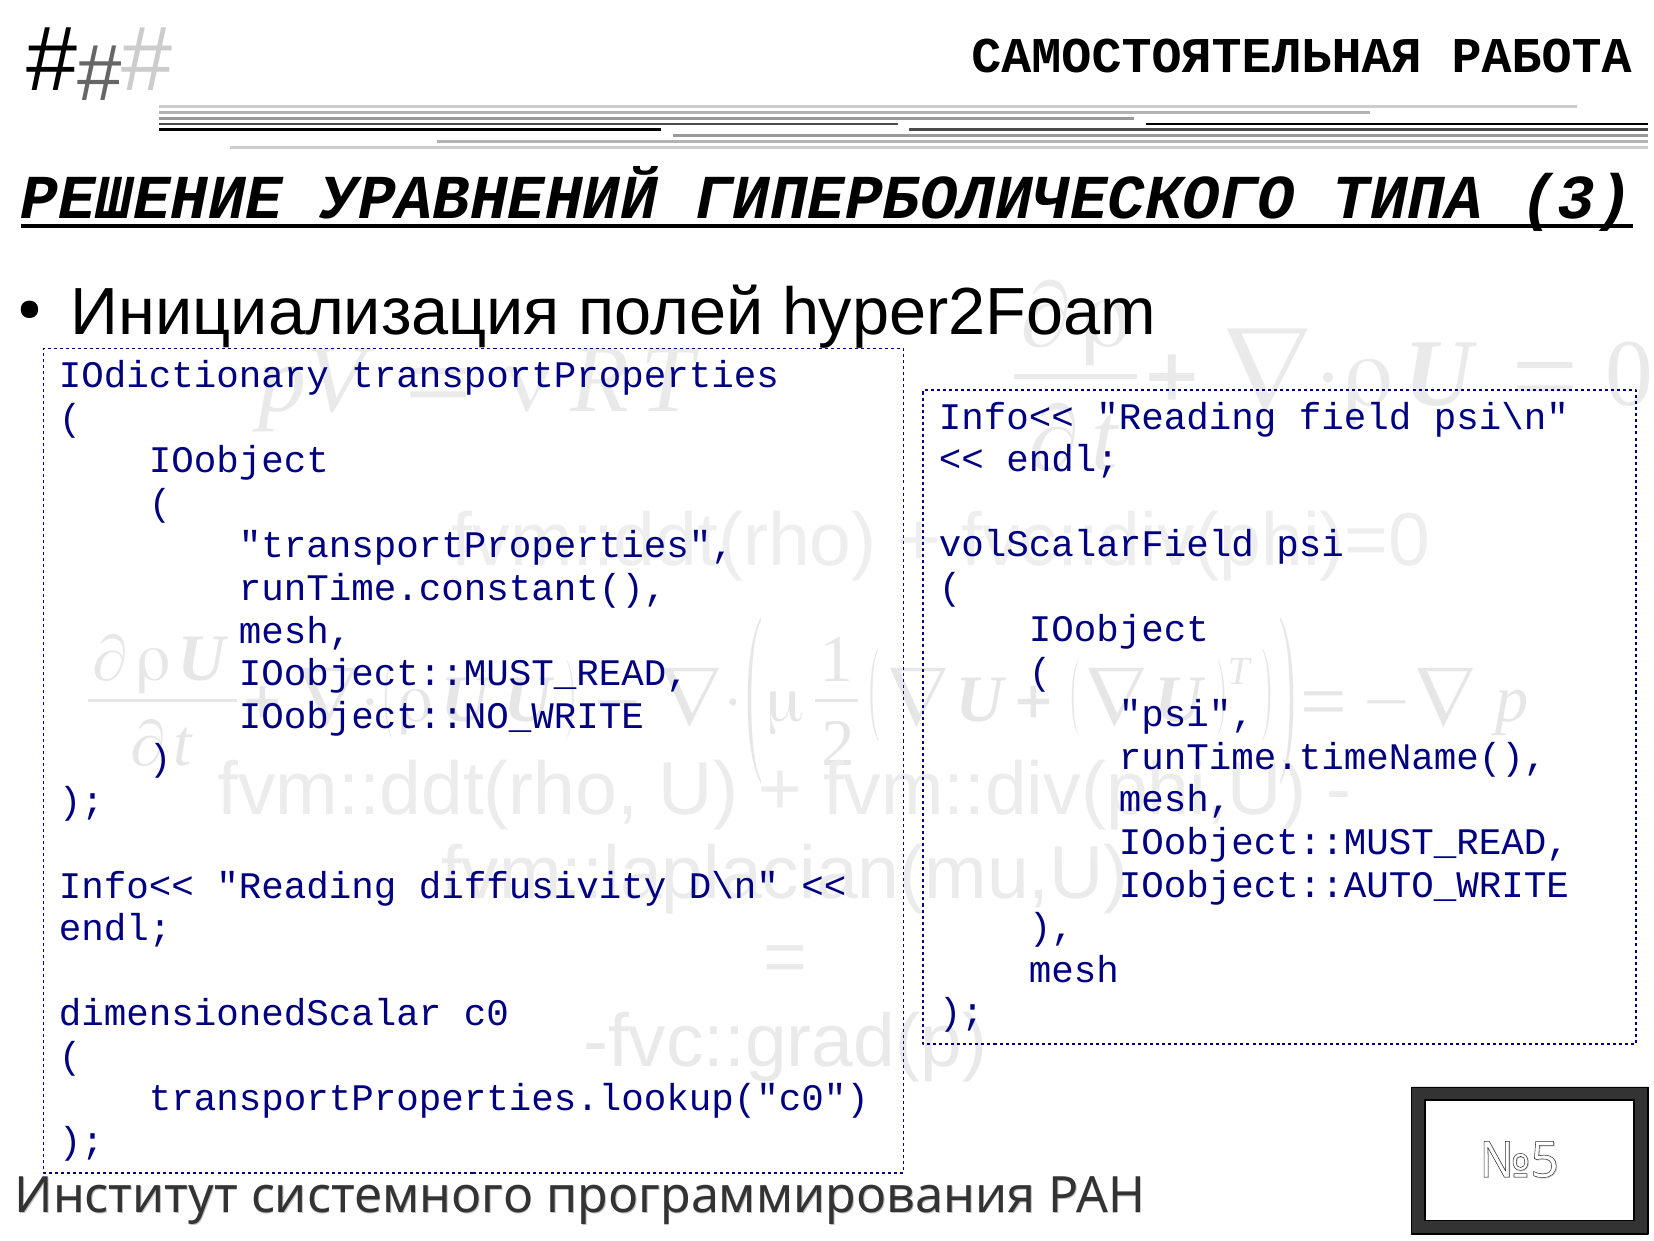

# РЕШЕНИЕ УРАВНЕНИЙ ГИПЕРБОЛИЧЕСКОГО ТИПА (3)
Инициализация полей hyper2Foam
IOdictionary transportProperties
(
 IOobject
 (
 "transportProperties",
 runTime.constant(),
 mesh,
 IOobject::MUST_READ,
 IOobject::NO_WRITE
 )
);
Info<< "Reading diffusivity D\n" << endl;
dimensionedScalar c0
(
 transportProperties.lookup("c0")
);
Info<< "Reading field psi\n" << endl;
volScalarField psi
(
 IOobject
 (
 "psi",
 runTime.timeName(),
 mesh,
 IOobject::MUST_READ,
 IOobject::AUTO_WRITE
 ),
 mesh
);